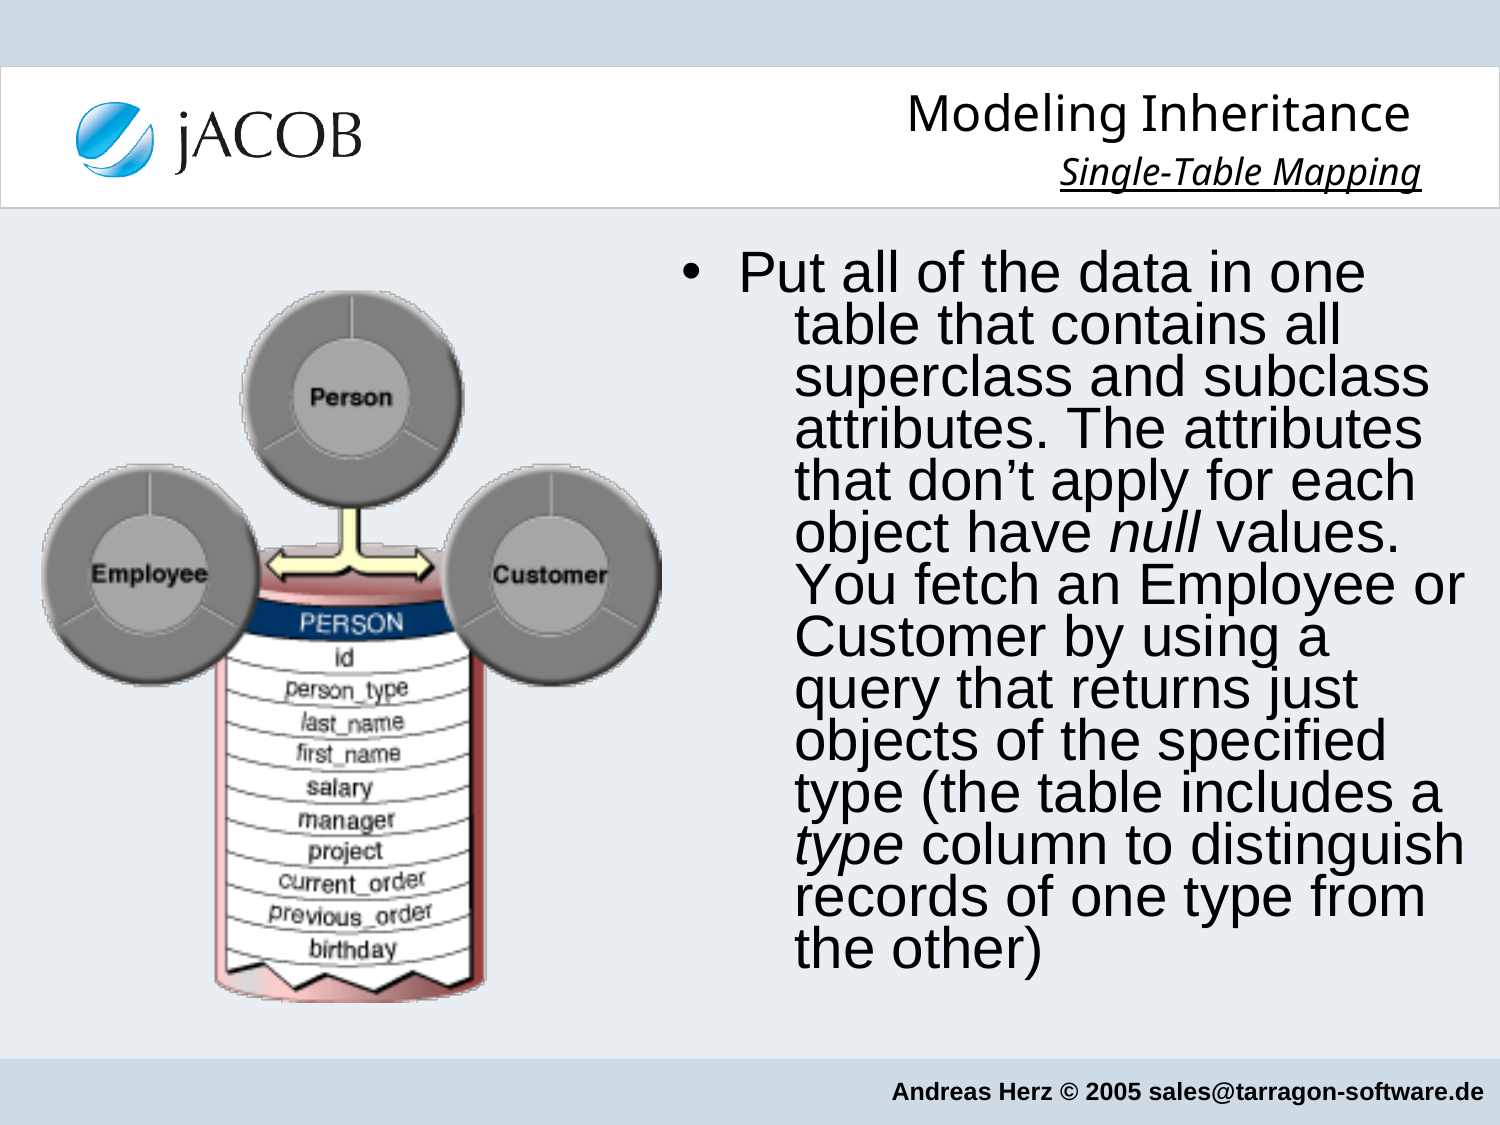

# Modeling Inheritance Single-Table Mapping
Put all of the data in one table that contains all superclass and subclass attributes. The attributes that don’t apply for each object have null values. You fetch an Employee or Customer by using a query that returns just objects of the specified type (the table includes a type column to distinguish records of one type from the other)
Andreas Herz © 2005 sales@tarragon-software.de